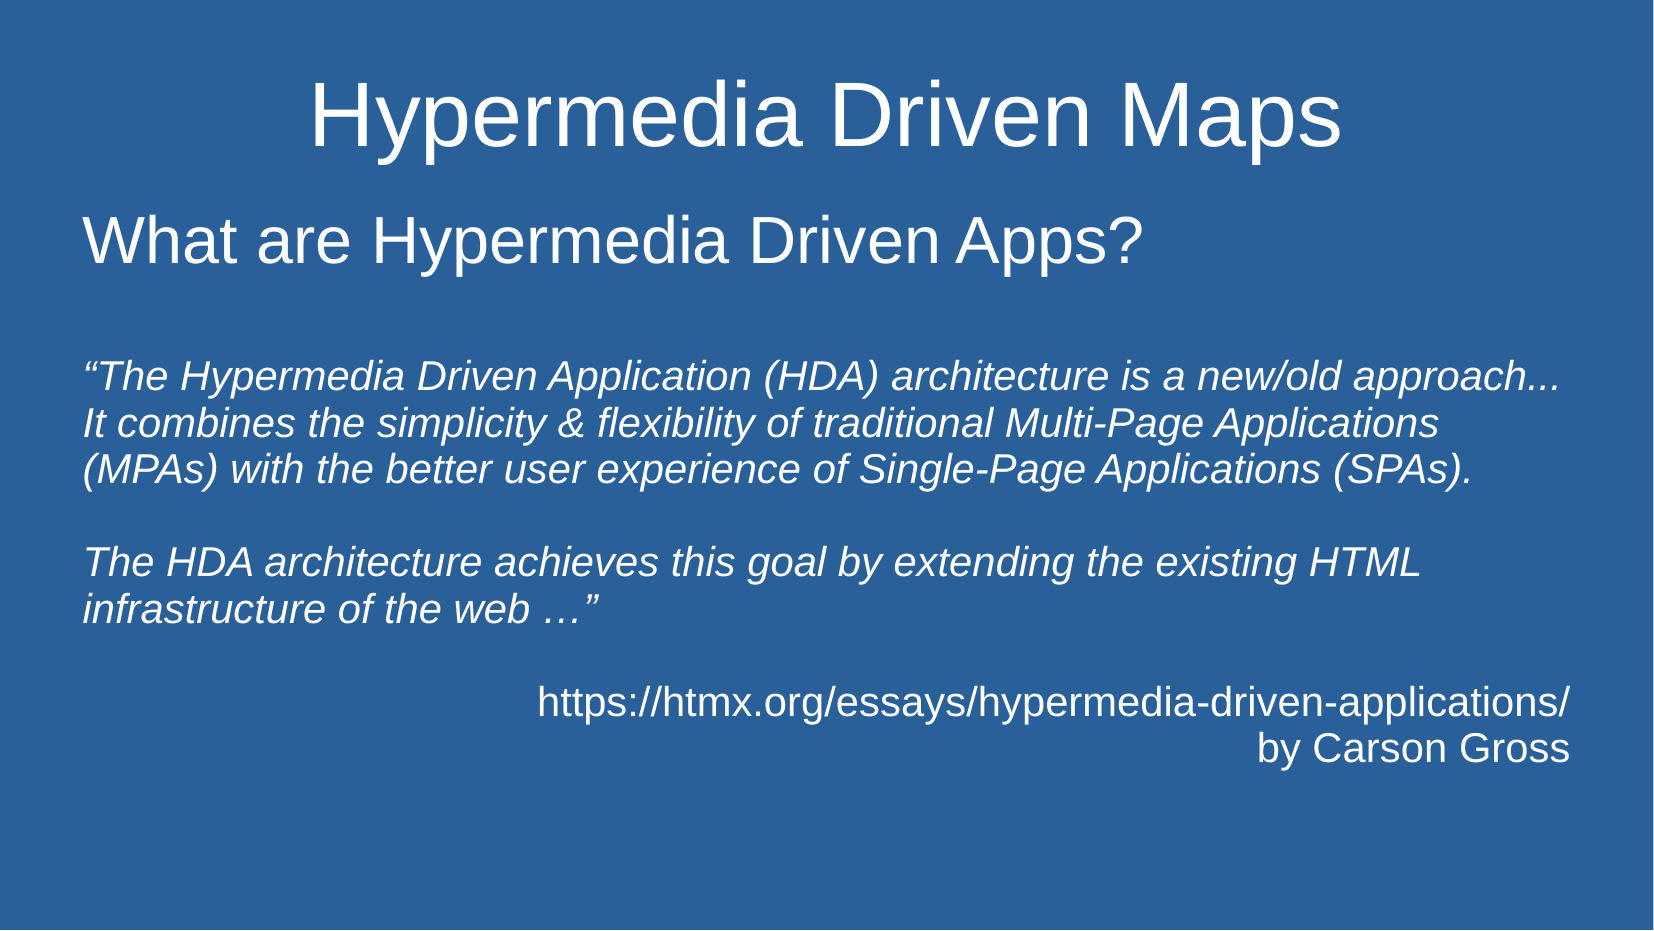

# Hypermedia Driven Maps
What are Hypermedia Driven Apps?
“The Hypermedia Driven Application (HDA) architecture is a new/old approach...
It combines the simplicity & flexibility of traditional Multi-Page Applications (MPAs) with the better user experience of Single-Page Applications (SPAs).
The HDA architecture achieves this goal by extending the existing HTML infrastructure of the web …”
https://htmx.org/essays/hypermedia-driven-applications/
by Carson Gross